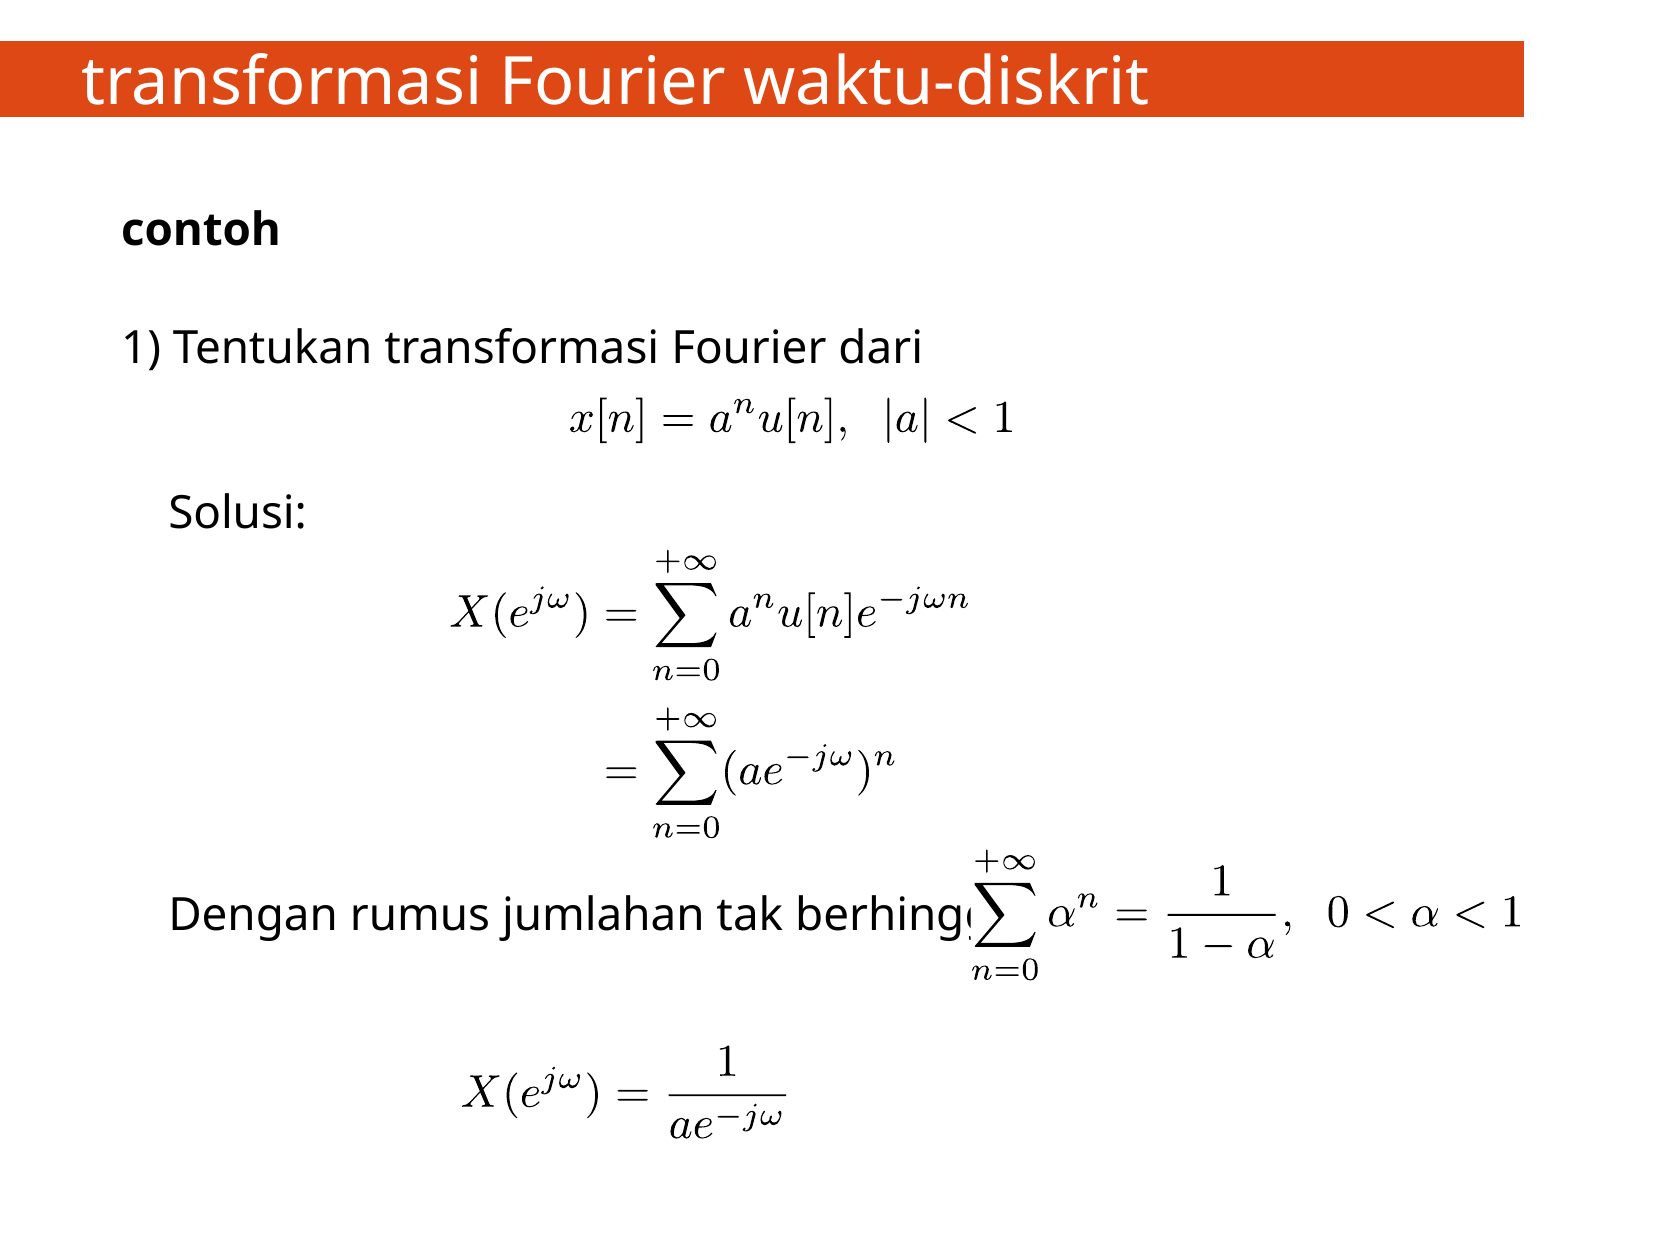

transformasi Fourier waktu-diskrit
contoh
 Tentukan transformasi Fourier dari
Solusi:
Dengan rumus jumlahan tak berhingga